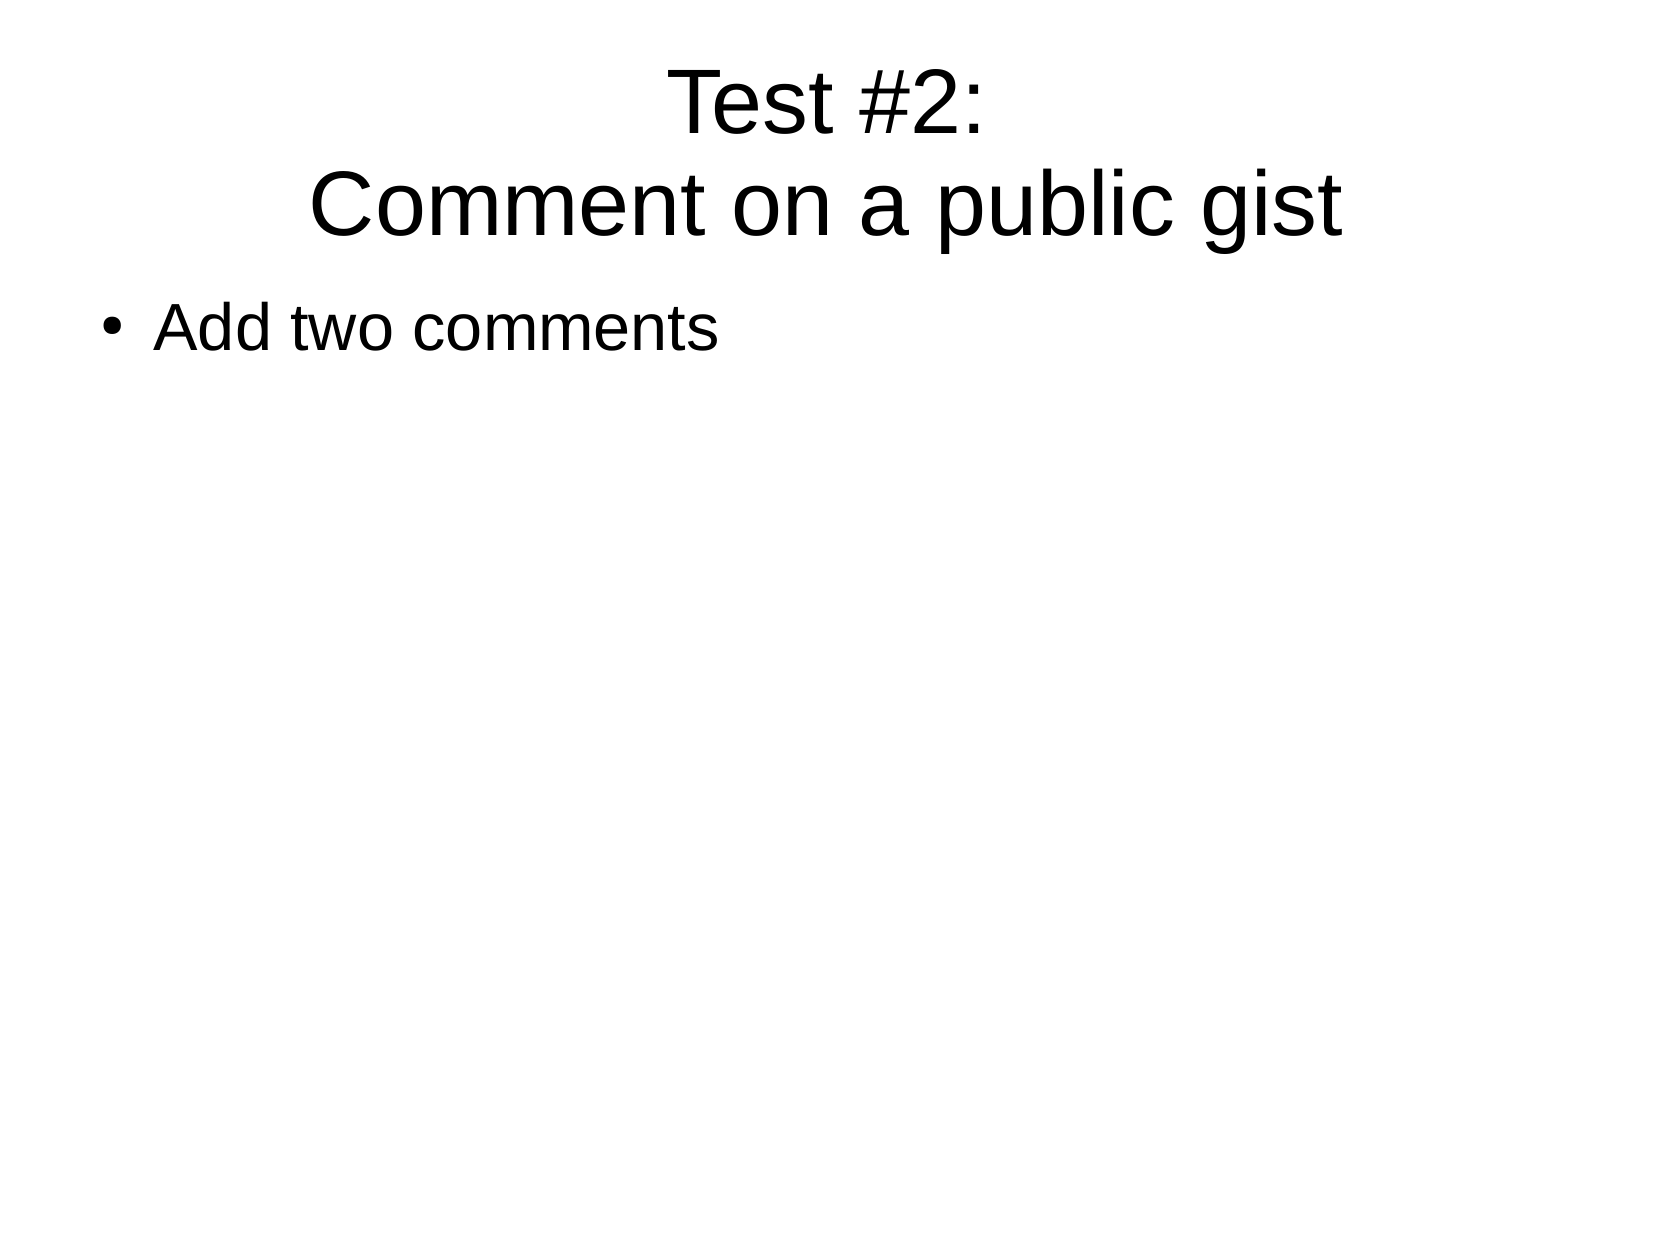

# Test #2: Comment on a public gist
Add two comments